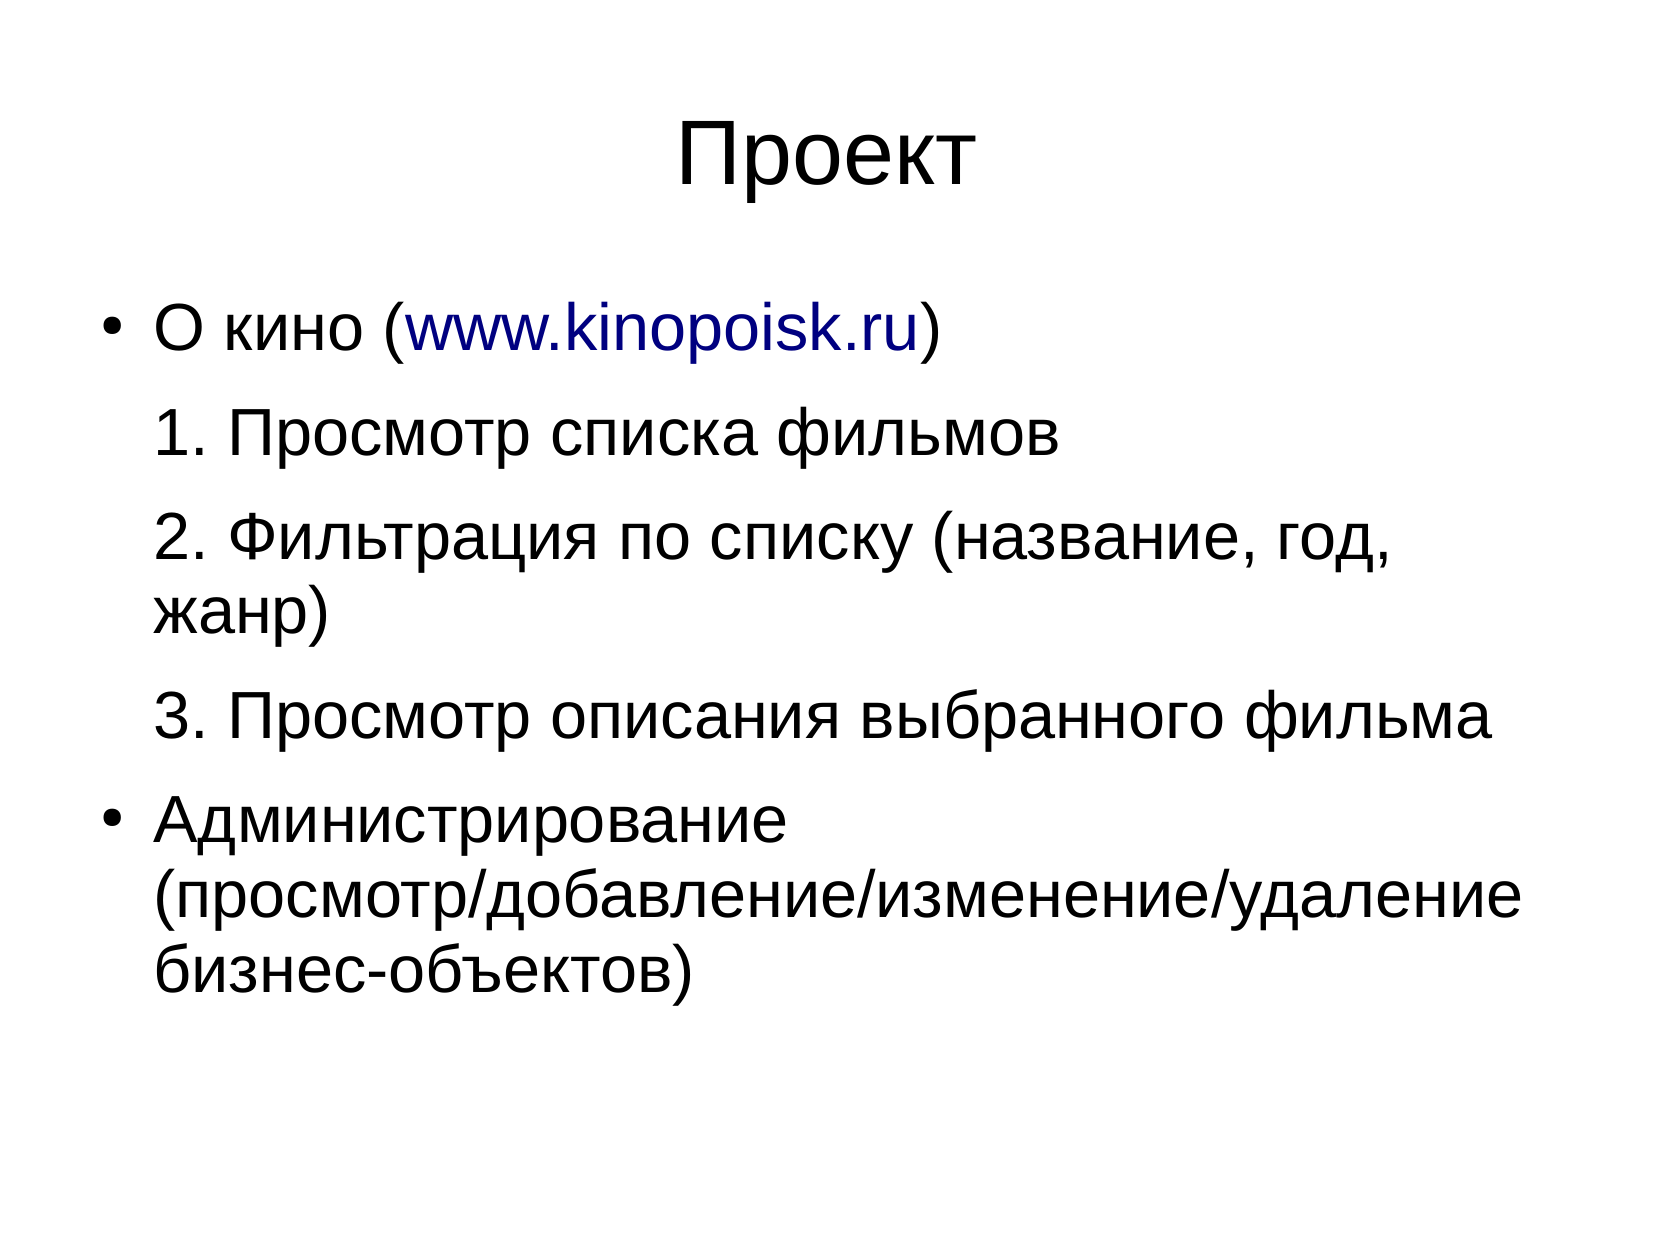

# Проект
О кино (www.kinopoisk.ru)
1. Просмотр списка фильмов
2. Фильтрация по списку (название, год, жанр)
3. Просмотр описания выбранного фильма
Администрирование (просмотр/добавление/изменение/удаление бизнес-объектов)